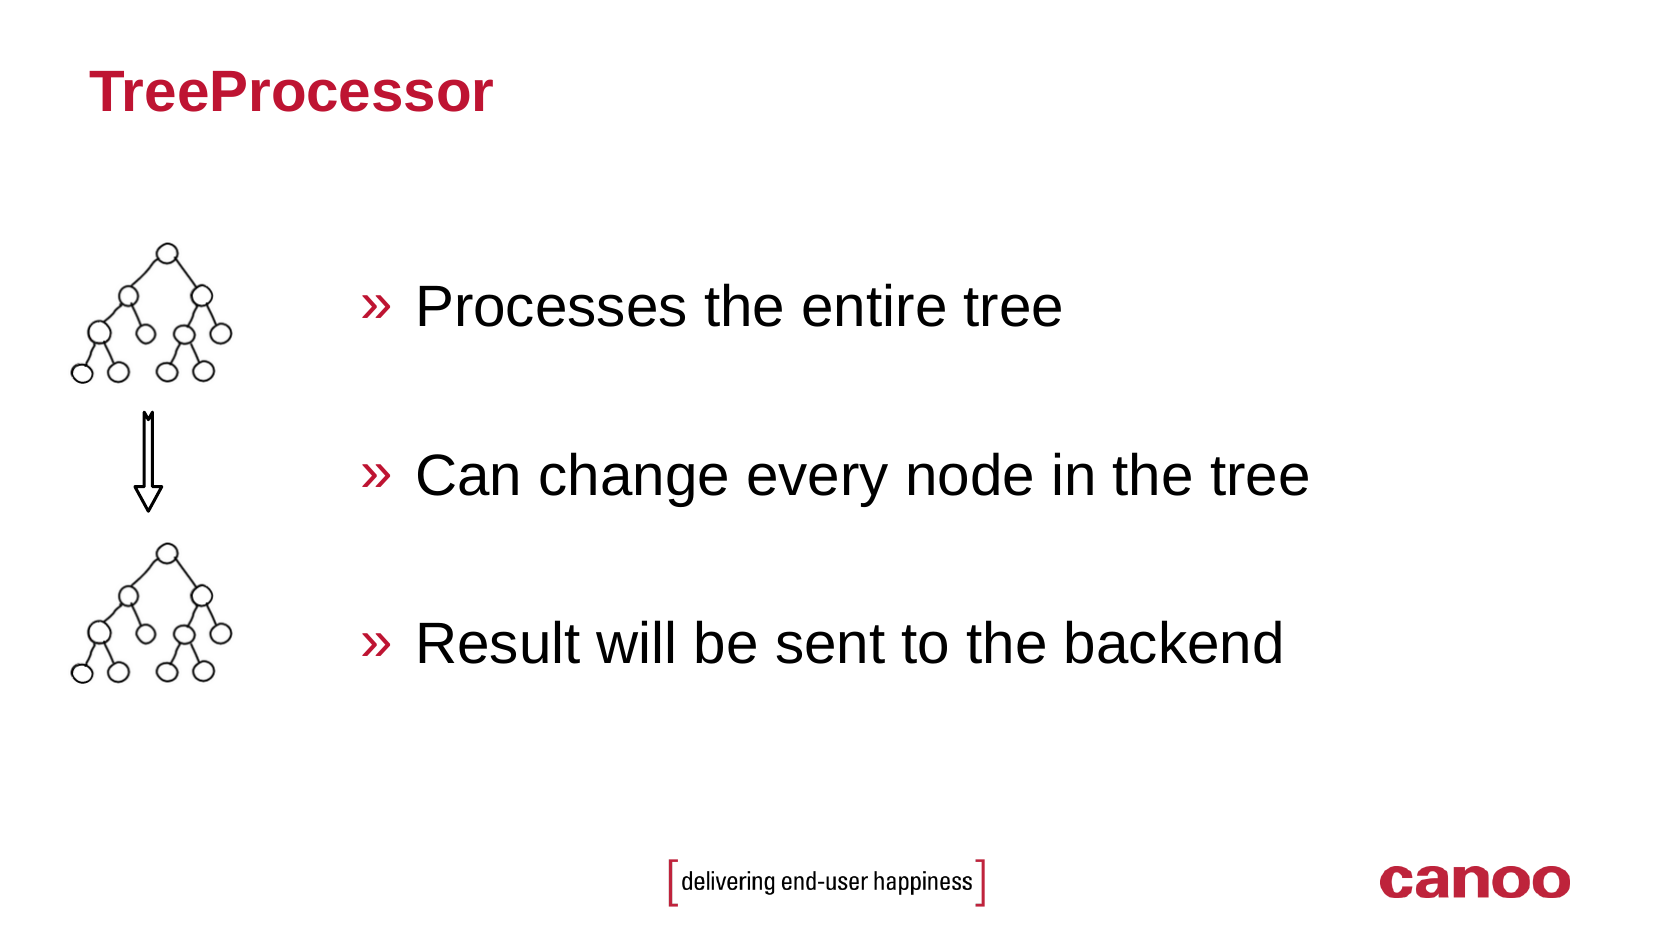

# TreeProcessor
Processes the entire tree
Can change every node in the tree
Result will be sent to the backend